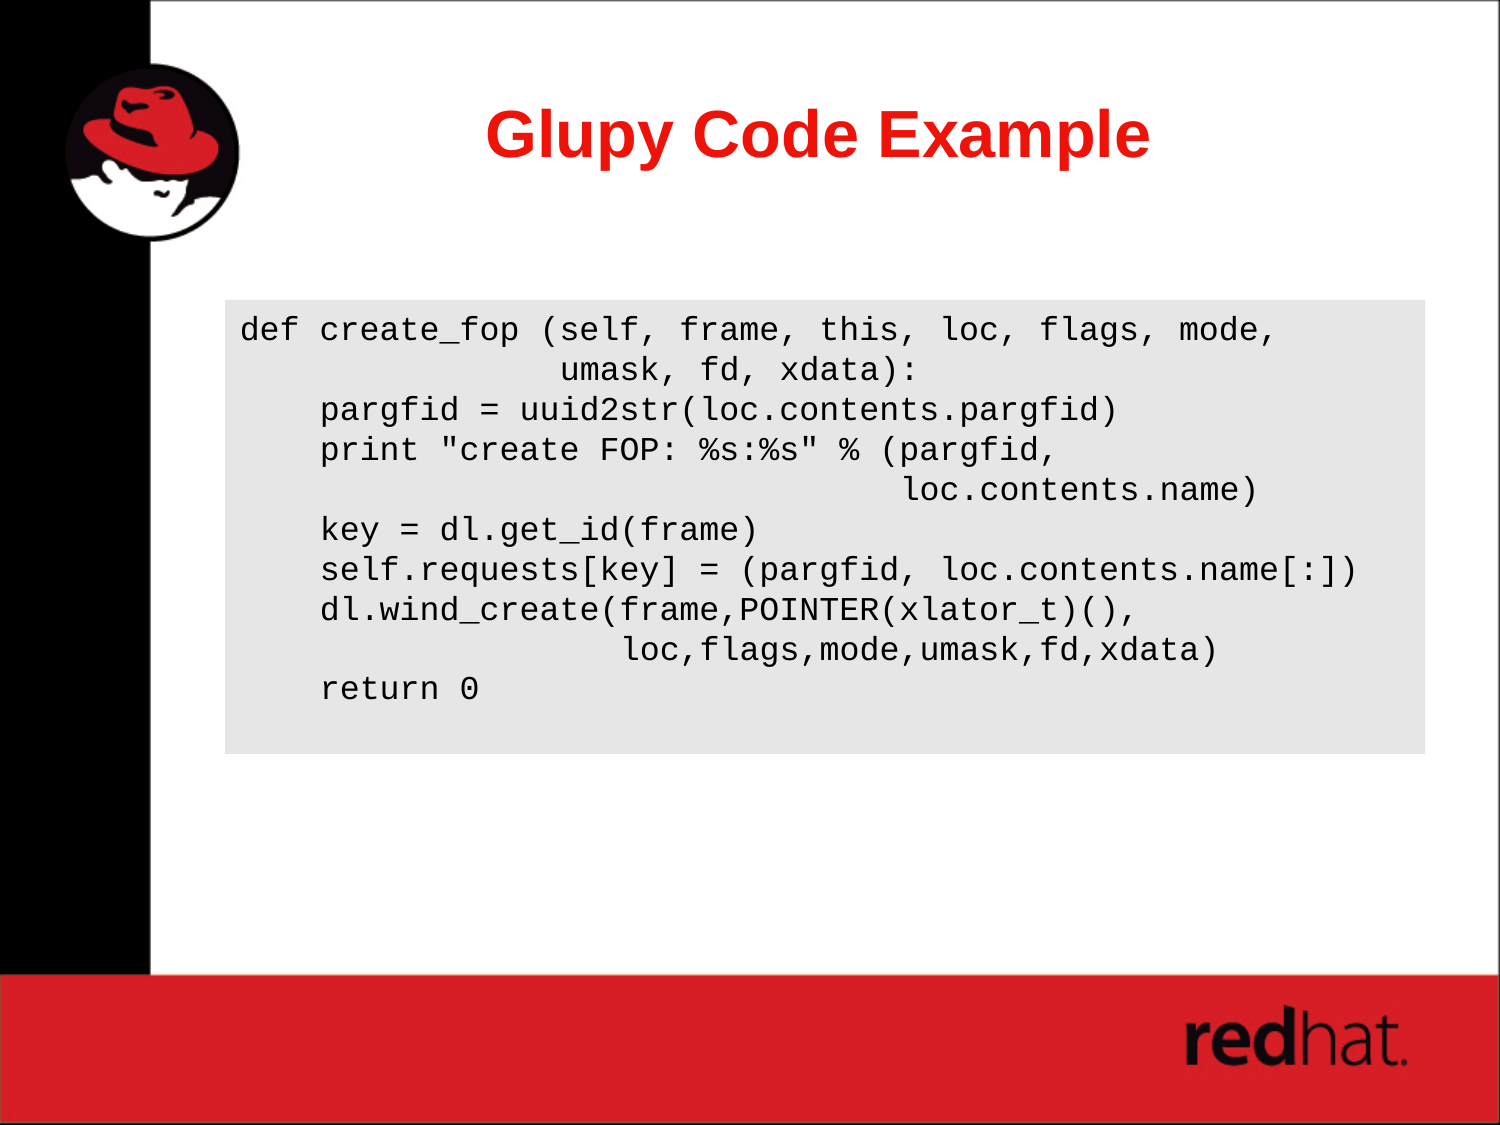

# Glupy Code Example
def create_fop (self, frame, this, loc, flags, mode,
 umask, fd, xdata):
 pargfid = uuid2str(loc.contents.pargfid)
 print "create FOP: %s:%s" % (pargfid,
 loc.contents.name)
 key = dl.get_id(frame)
 self.requests[key] = (pargfid, loc.contents.name[:])
 dl.wind_create(frame,POINTER(xlator_t)(),
 loc,flags,mode,umask,fd,xdata)
 return 0